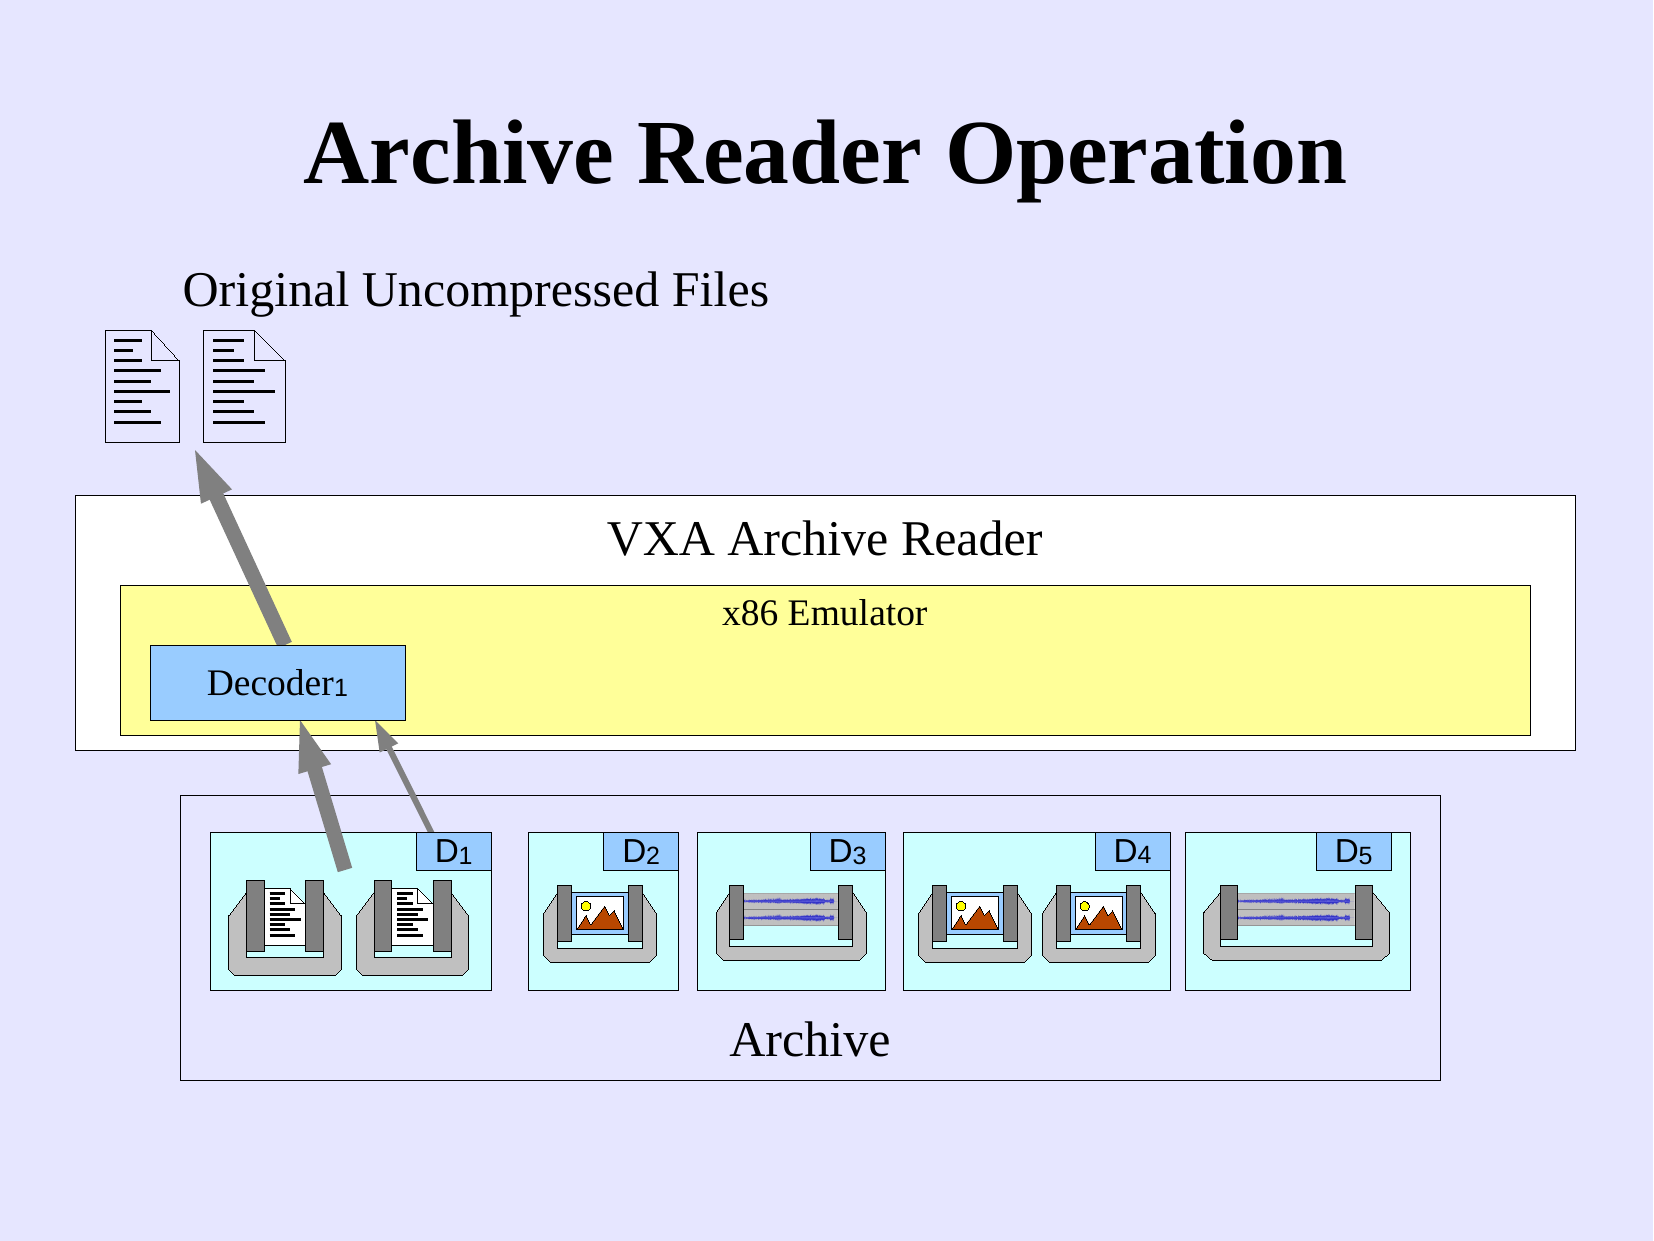

# Archive Reader Operation
Original Uncompressed Files
VXA Archive Reader
x86 Emulator
Decoder1
D4
D5
D1
D2
D3
Archive